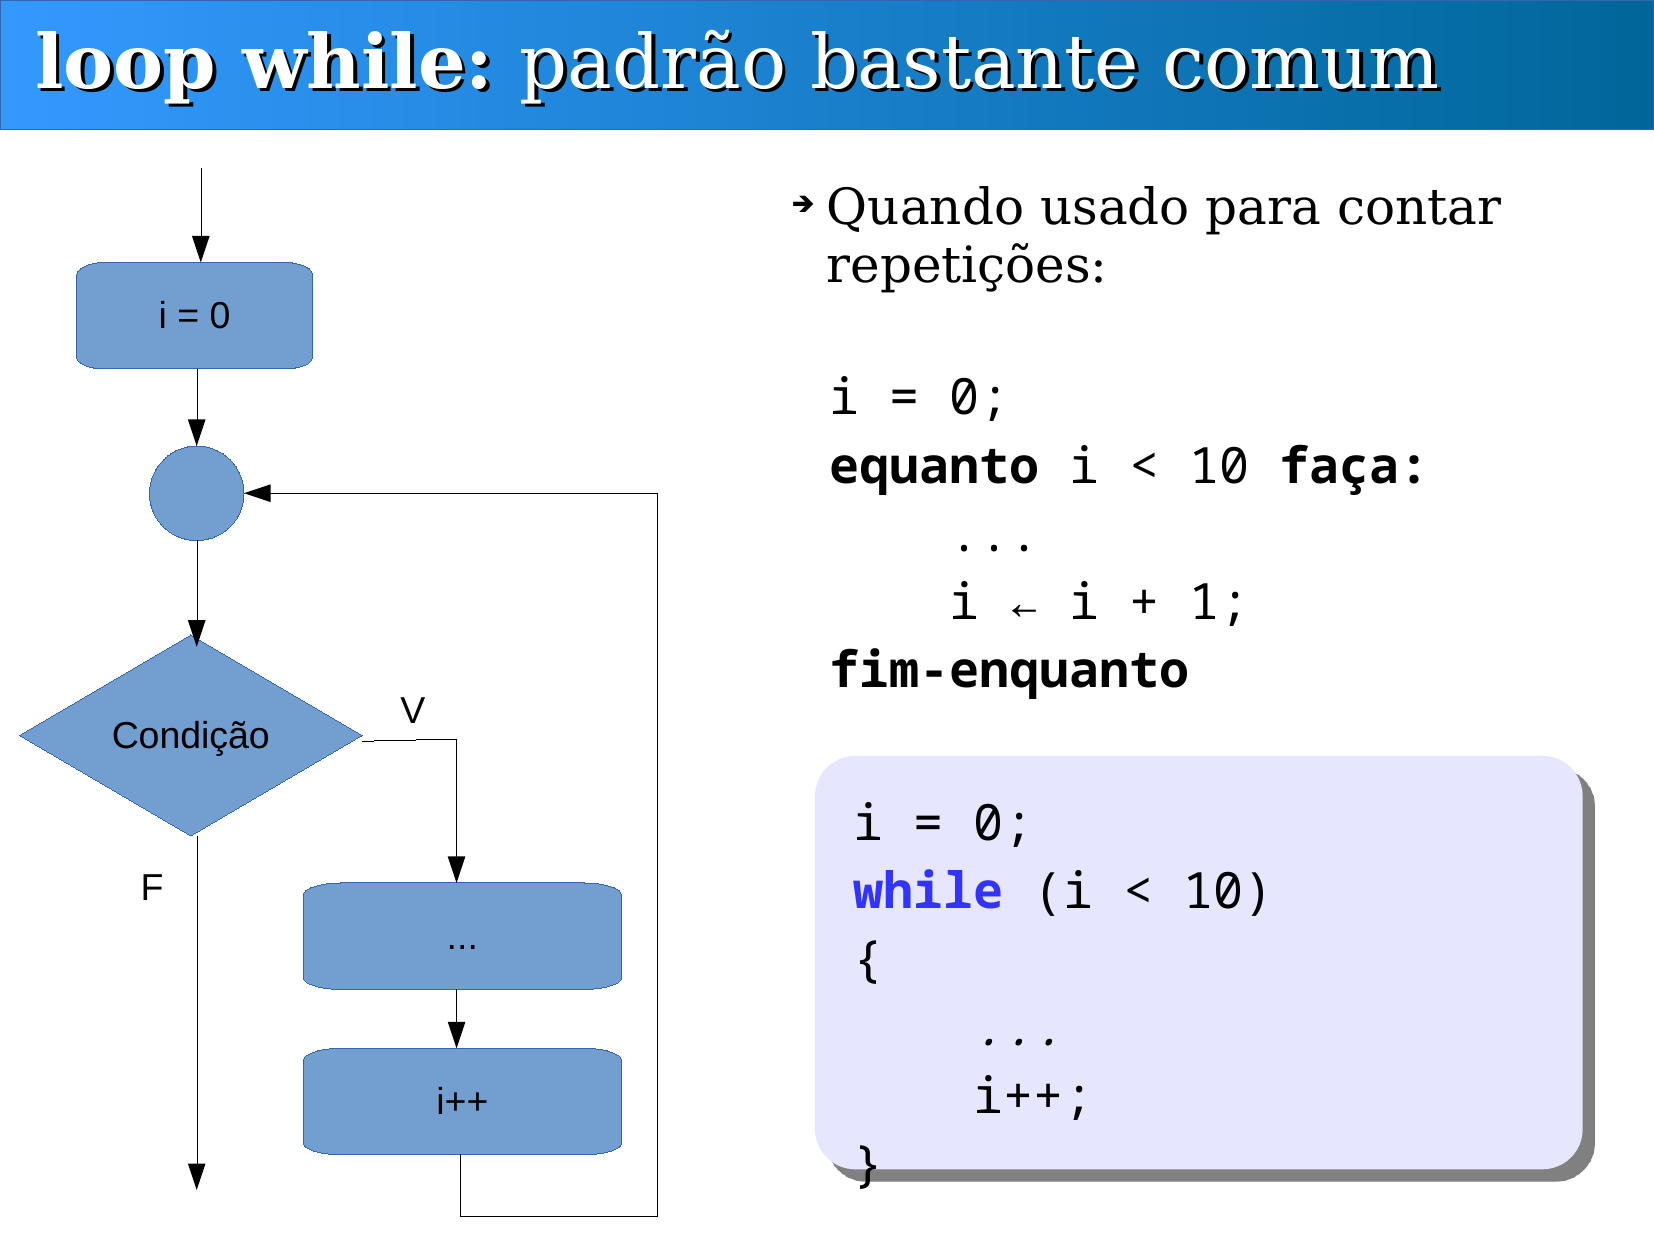

# loop while: padrão bastante comum
Quando usado para contar repetições:
i = 0
i = 0;
equanto i < 10 faça:
 ...
 i ← i + 1;
fim-enquanto
Condição
V
i = 0;
while (i < 10)
{
 ...
 i++;
}
F
...
i++